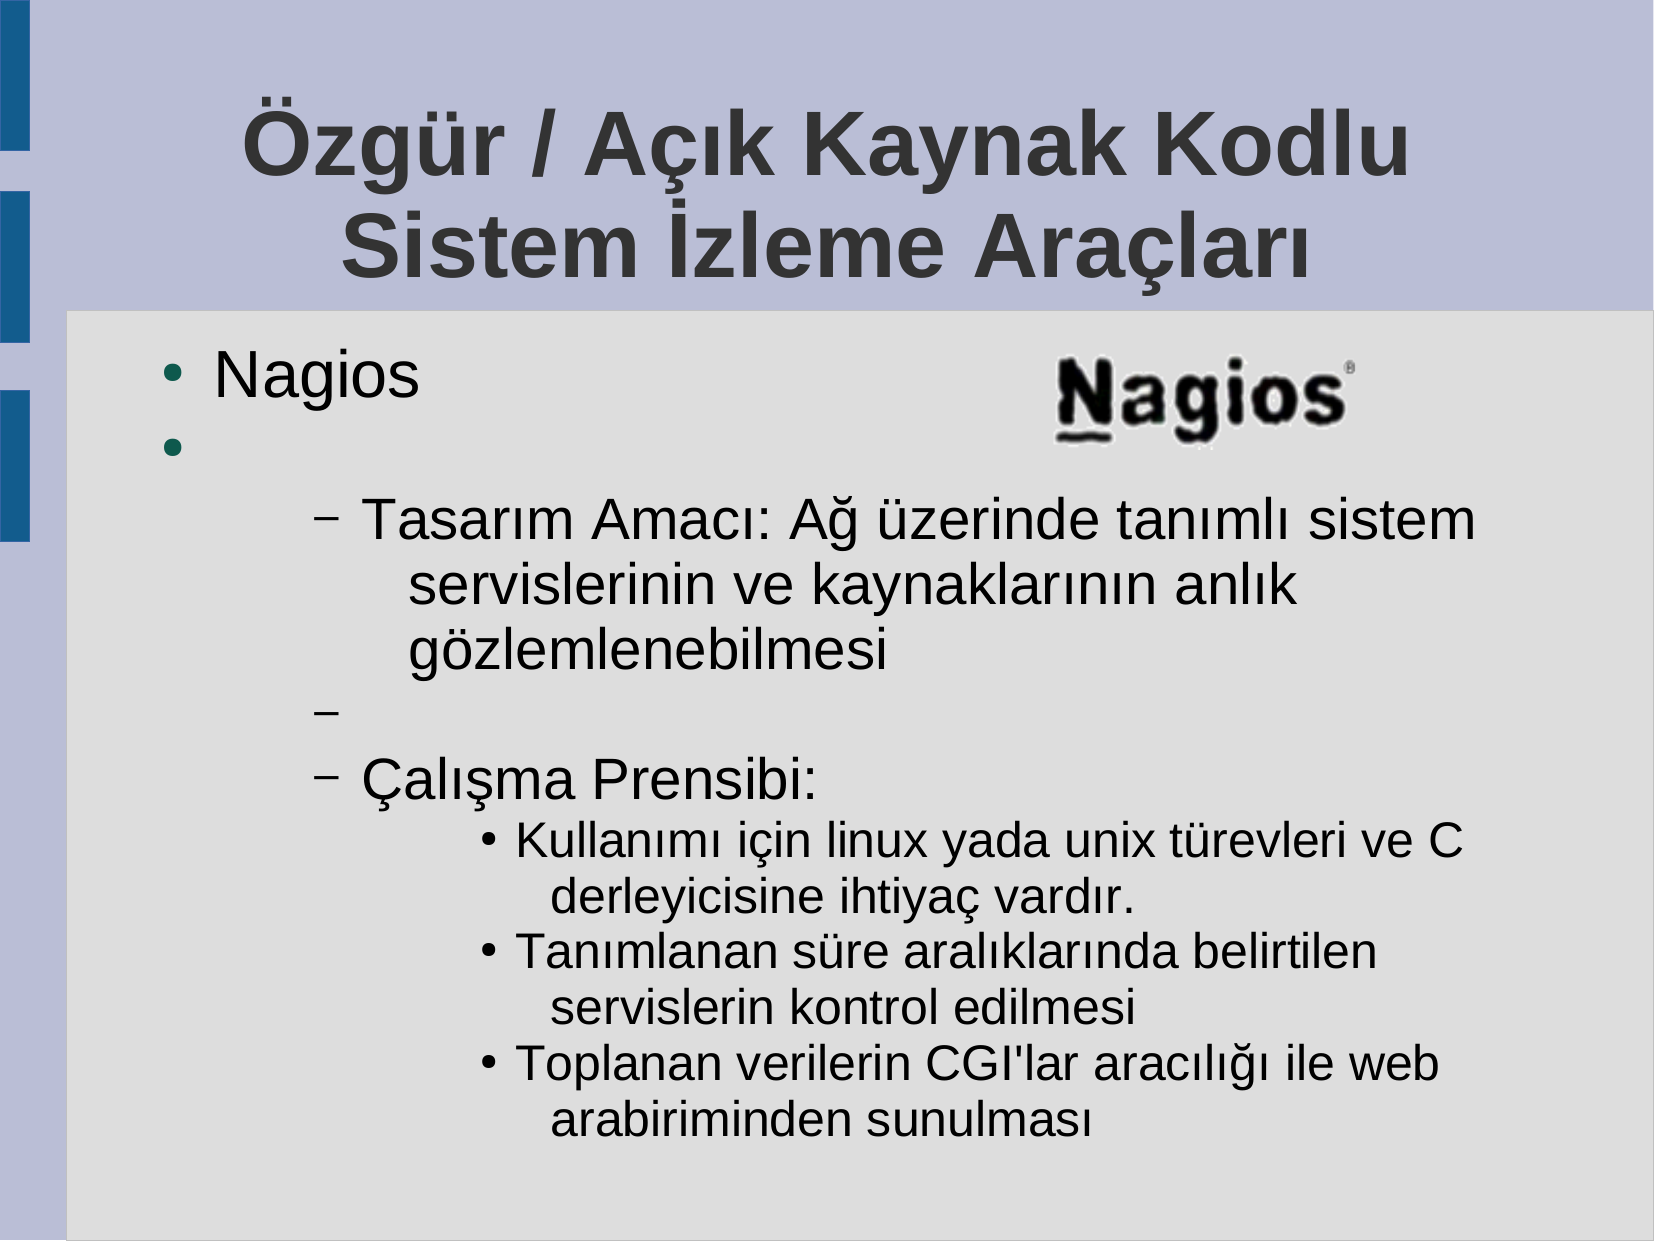

# Özgür / Açık Kaynak Kodlu Sistem İzleme Araçları
Nagios
Tasarım Amacı: Ağ üzerinde tanımlı sistem servislerinin ve kaynaklarının anlık gözlemlenebilmesi
Çalışma Prensibi:
Kullanımı için linux yada unix türevleri ve C derleyicisine ihtiyaç vardır.
Tanımlanan süre aralıklarında belirtilen servislerin kontrol edilmesi
Toplanan verilerin CGI'lar aracılığı ile web arabiriminden sunulması